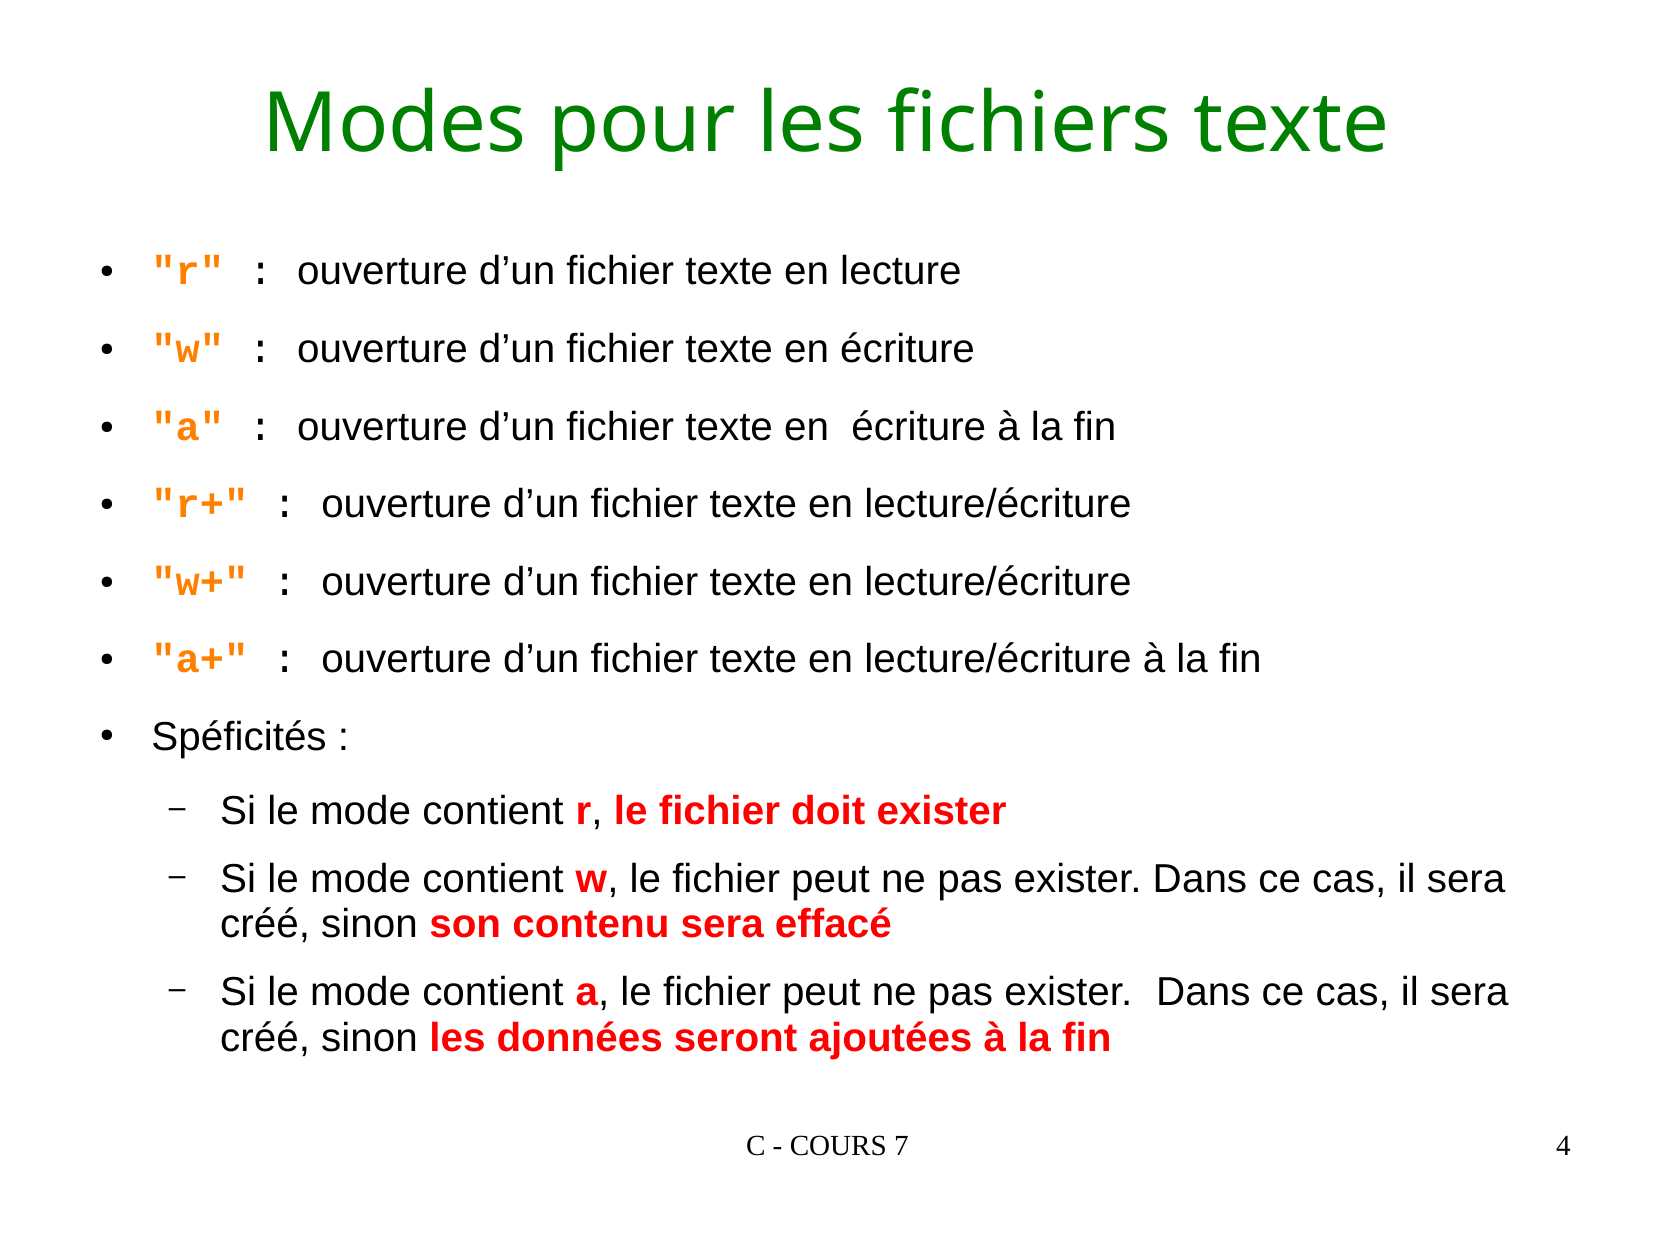

# Modes pour les fichiers texte
"r" : ouverture d’un fichier texte en lecture
"w" : ouverture d’un fichier texte en écriture
"a" : ouverture d’un fichier texte en écriture à la fin
"r+" : ouverture d’un fichier texte en lecture/écriture
"w+" : ouverture d’un fichier texte en lecture/écriture
"a+" : ouverture d’un fichier texte en lecture/écriture à la fin
Spéficités :
Si le mode contient r, le fichier doit exister
Si le mode contient w, le fichier peut ne pas exister. Dans ce cas, il sera créé, sinon son contenu sera effacé
Si le mode contient a, le fichier peut ne pas exister. Dans ce cas, il sera créé, sinon les données seront ajoutées à la fin
C - COURS 7
4